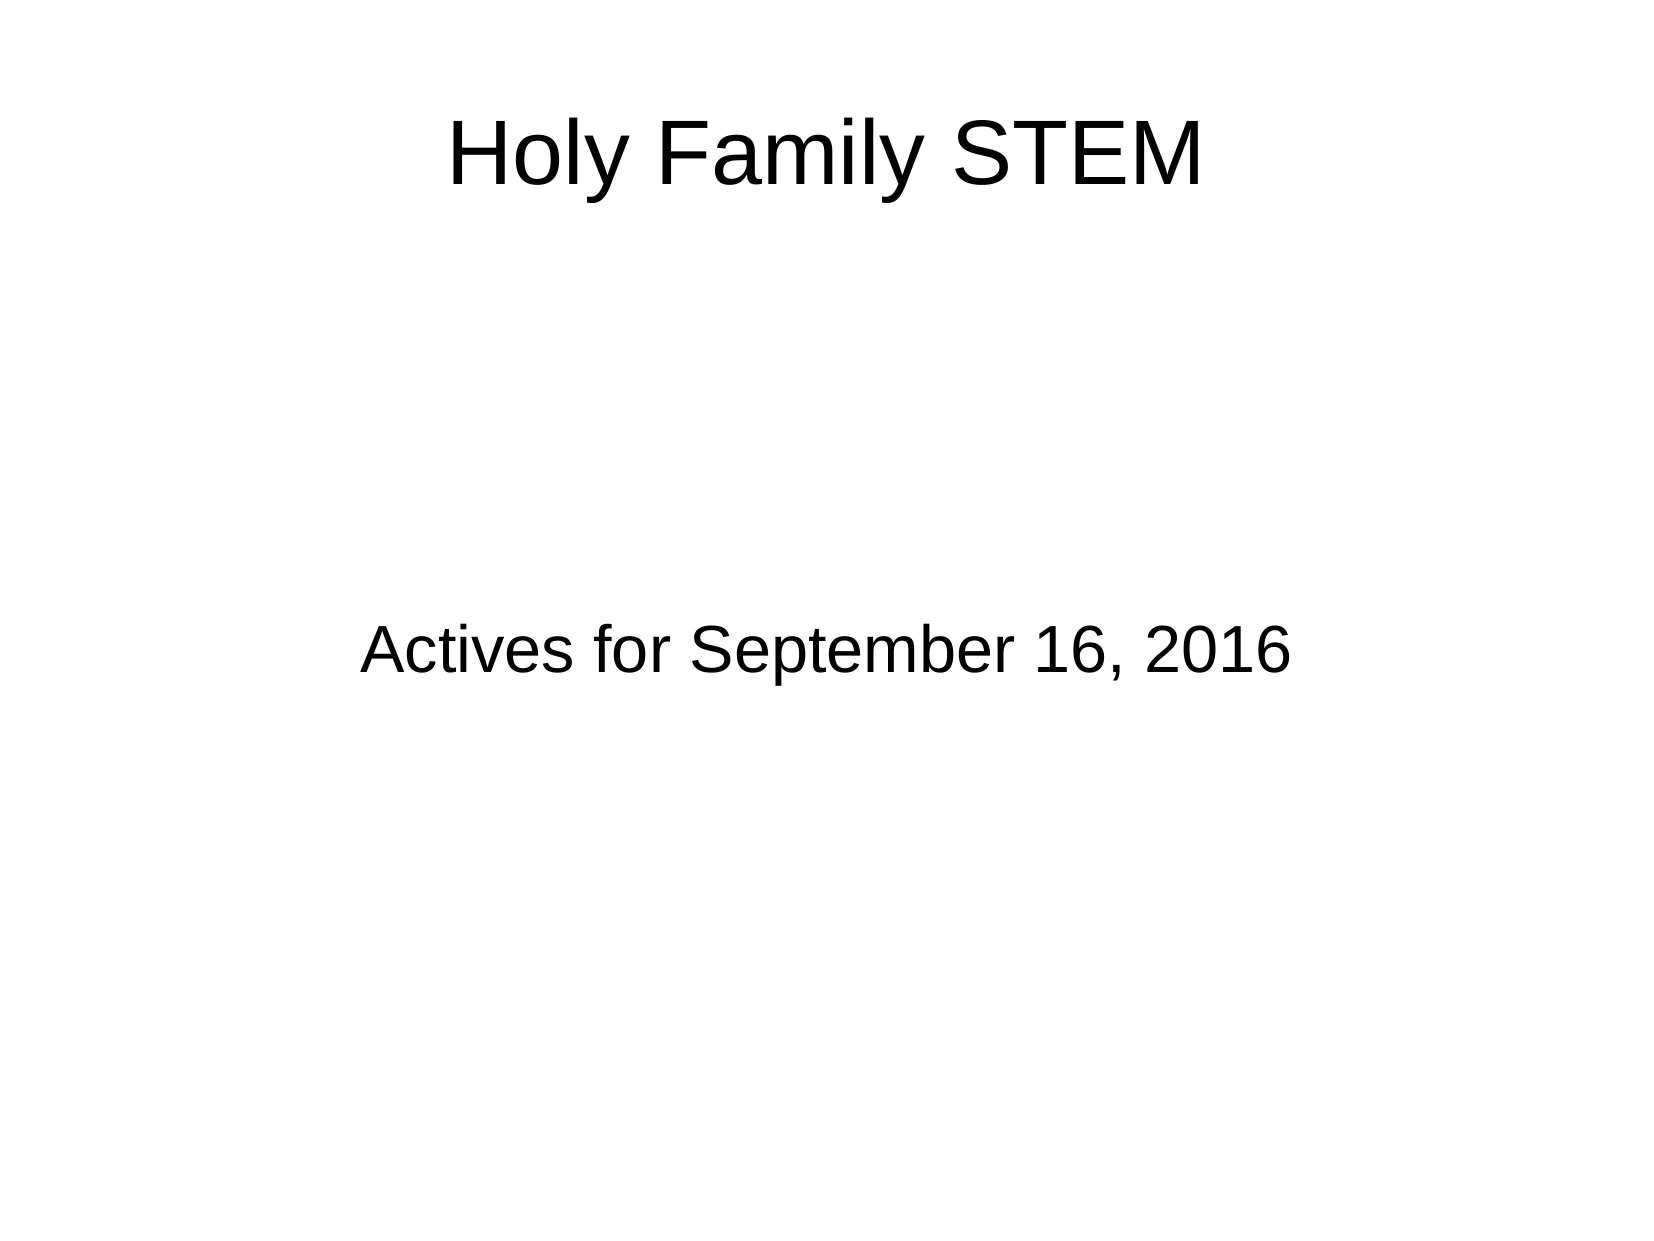

# Holy Family STEM
Actives for September 16, 2016